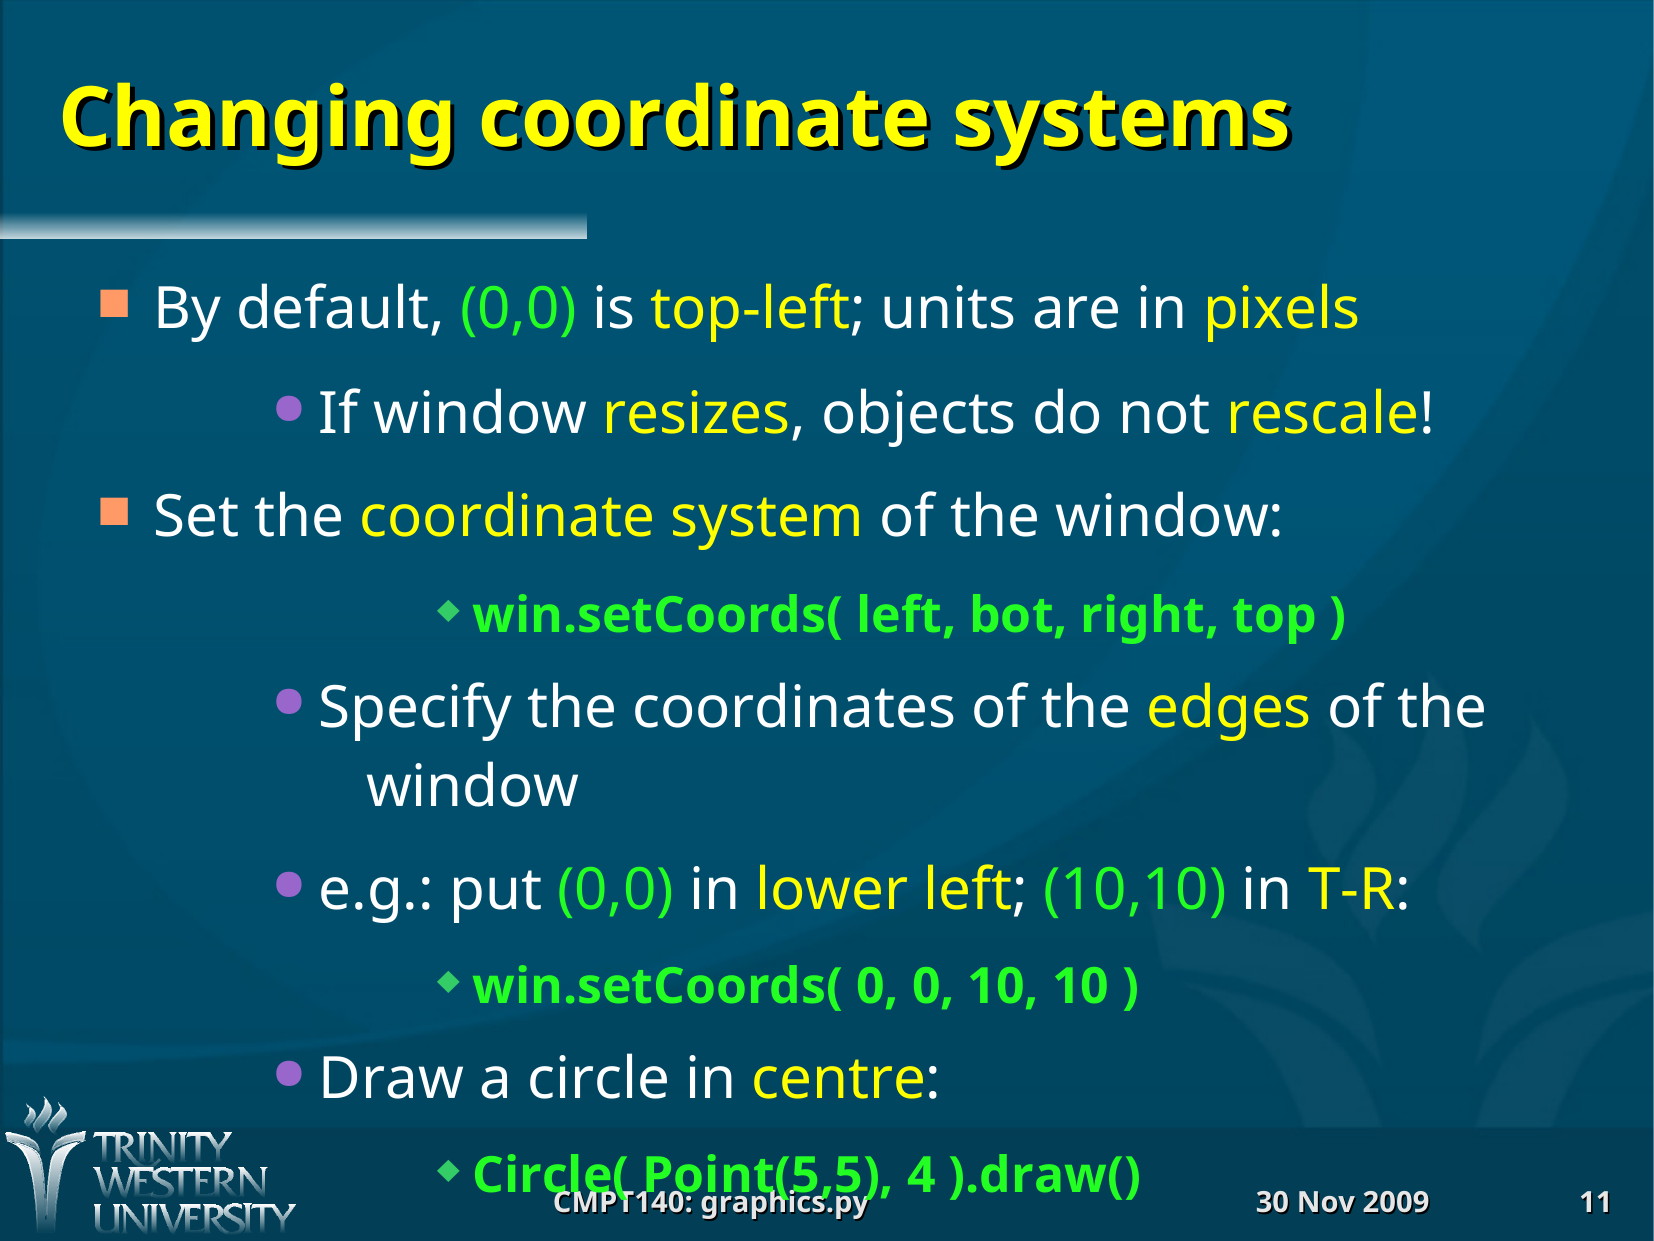

# Changing coordinate systems
By default, (0,0) is top-left; units are in pixels
If window resizes, objects do not rescale!
Set the coordinate system of the window:
win.setCoords( left, bot, right, top )
Specify the coordinates of the edges of the window
e.g.: put (0,0) in lower left; (10,10) in T-R:
win.setCoords( 0, 0, 10, 10 )
Draw a circle in centre:
Circle( Point(5,5), 4 ).draw()
CMPT140: graphics.py
30 Nov 2009
11